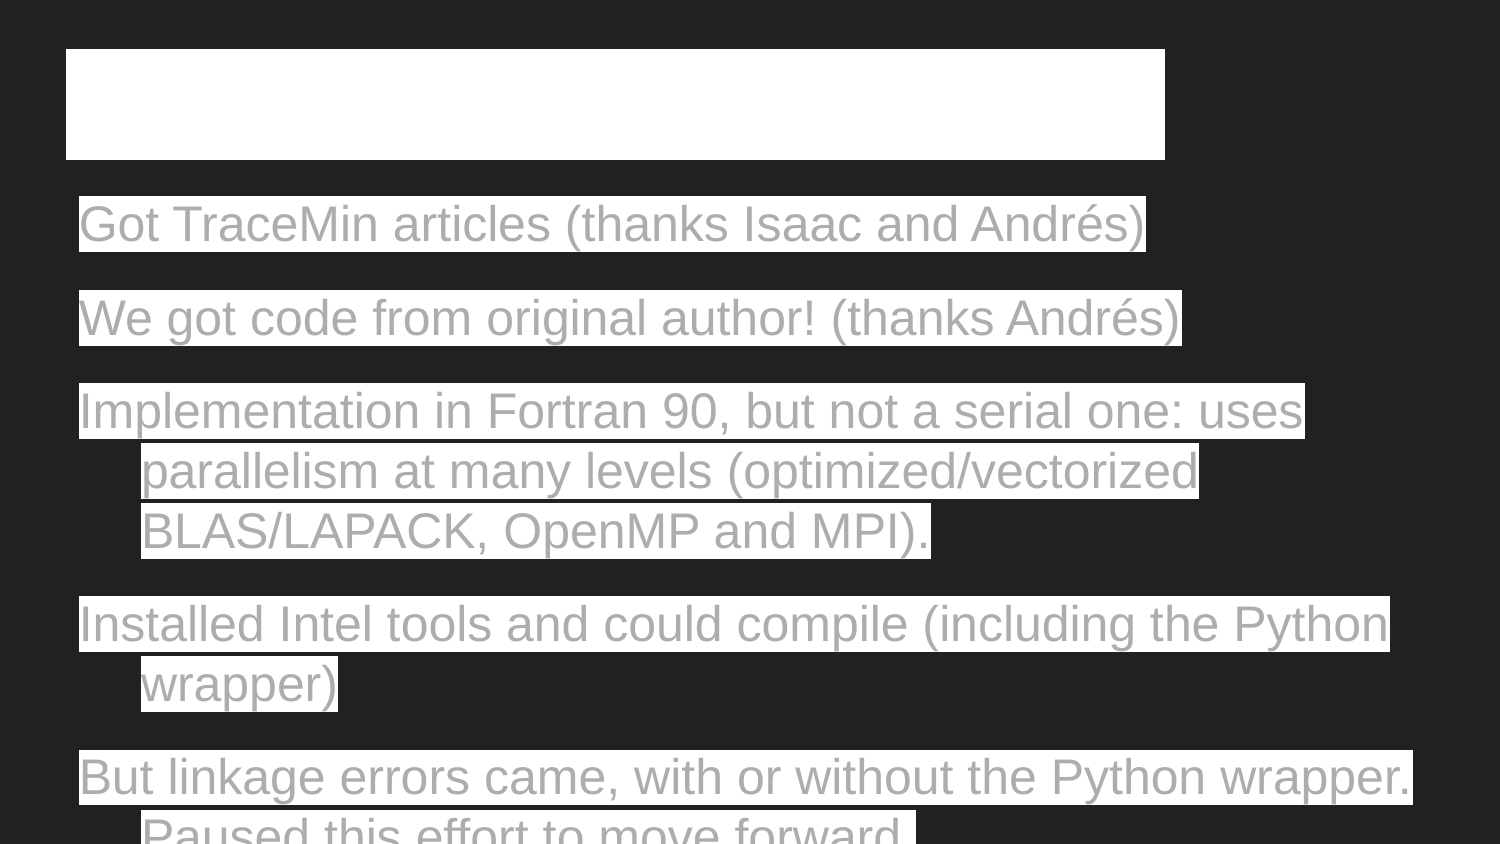

# First TraceMin-Fiedler …
Got TraceMin articles (thanks Isaac and Andrés)
We got code from original author! (thanks Andrés)
Implementation in Fortran 90, but not a serial one: uses parallelism at many levels (optimized/vectorized BLAS/LAPACK, OpenMP and MPI).
Installed Intel tools and could compile (including the Python wrapper)
But linkage errors came, with or without the Python wrapper. Paused this effort to move forward.